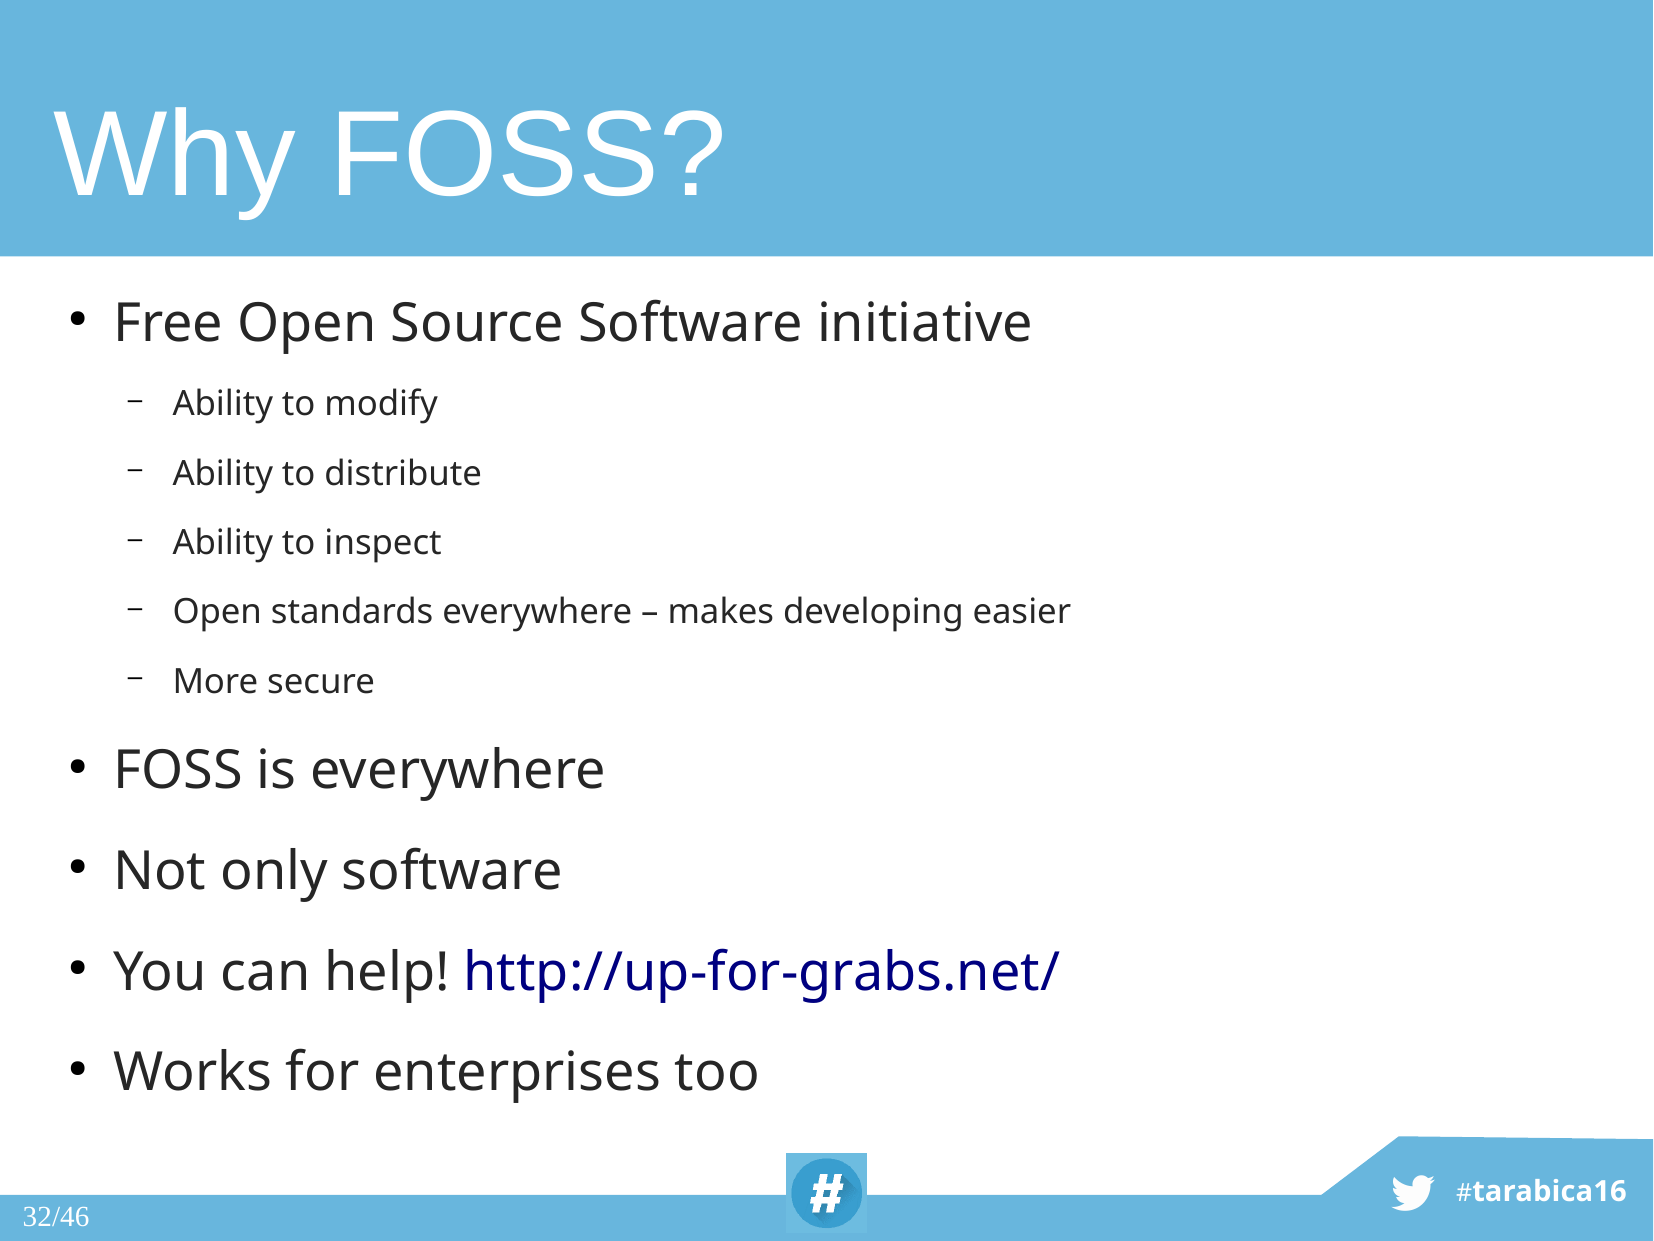

# Why FOSS?
Free Open Source Software initiative
Ability to modify
Ability to distribute
Ability to inspect
Open standards everywhere – makes developing easier
More secure
FOSS is everywhere
Not only software
You can help! http://up-for-grabs.net/
Works for enterprises too
32